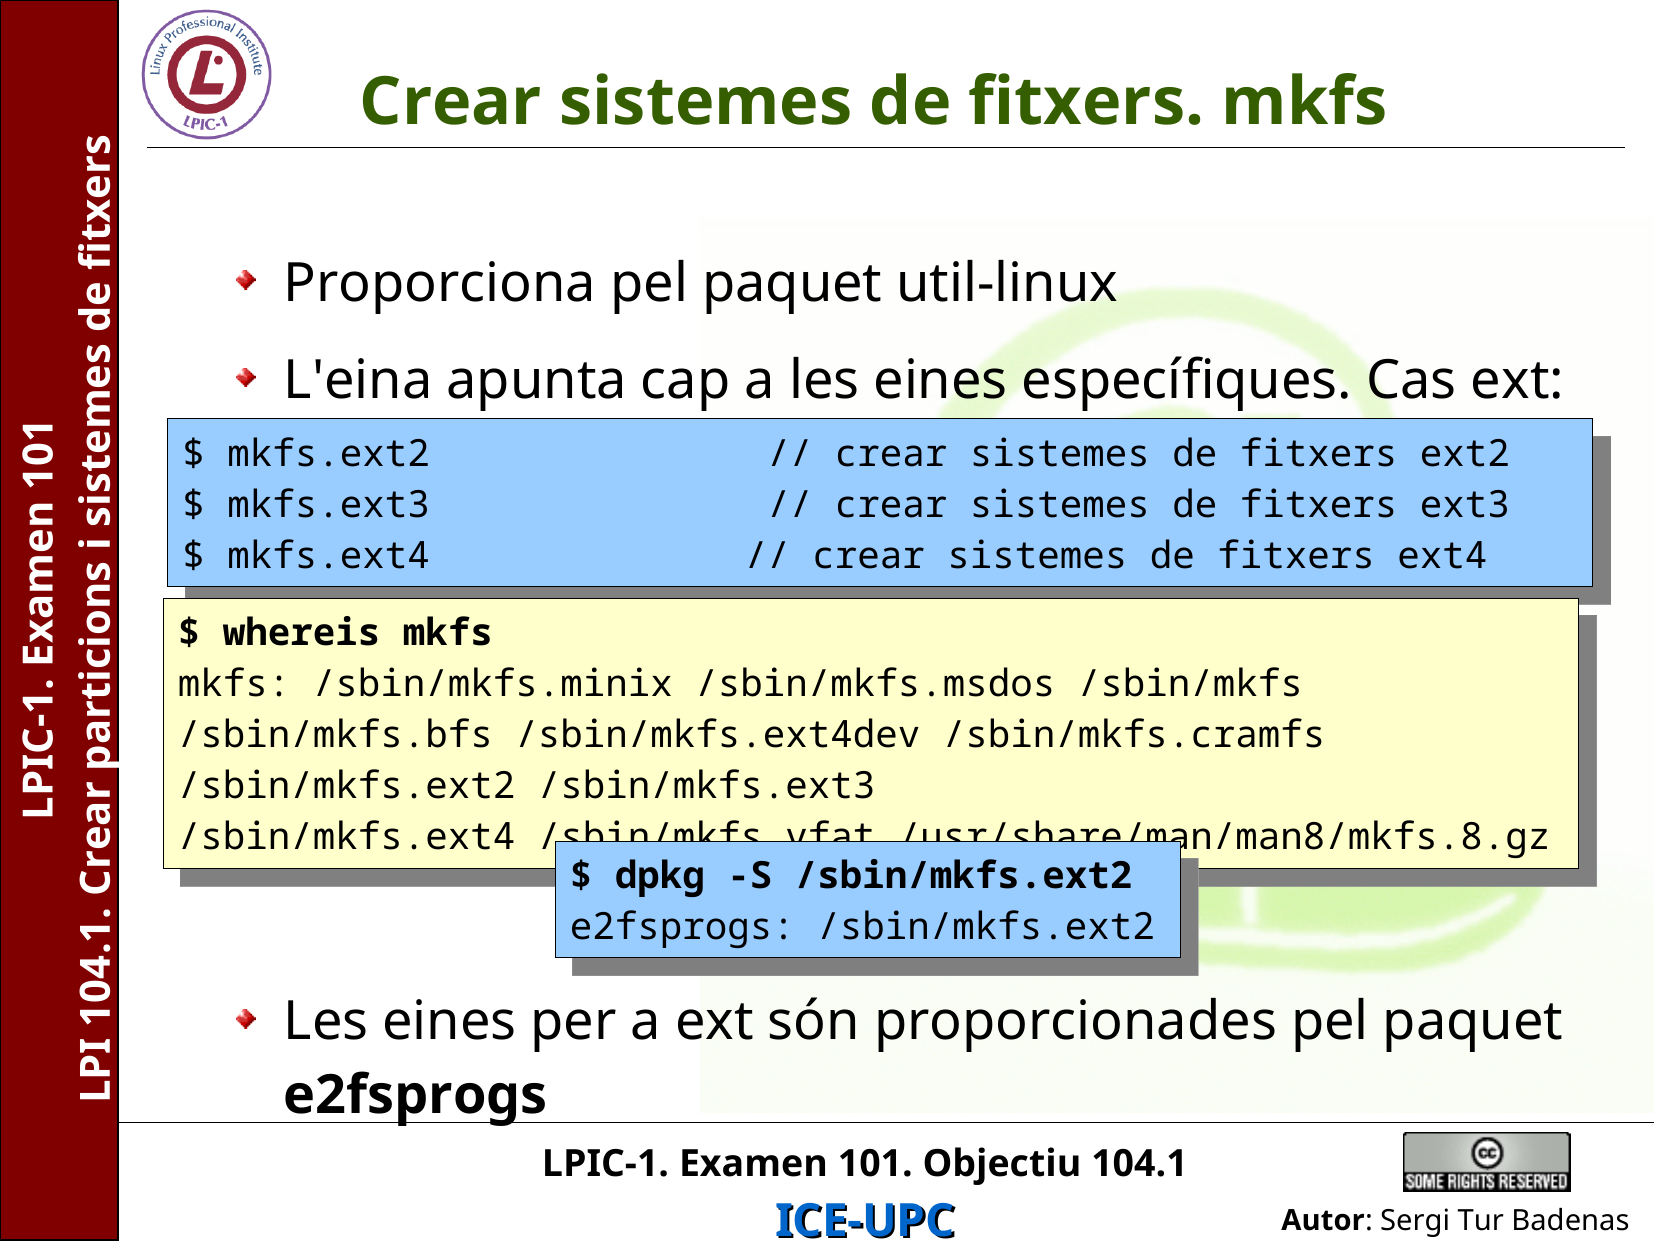

# Crear sistemes de fitxers. mkfs
Proporciona pel paquet util-linux
L'eina apunta cap a les eines específiques. Cas ext:
Les eines per a ext són proporcionades pel paquet e2fsprogs
$ mkfs.ext2 // crear sistemes de fitxers ext2
$ mkfs.ext3 // crear sistemes de fitxers ext3
$ mkfs.ext4 // crear sistemes de fitxers ext4
$ whereis mkfs
mkfs: /sbin/mkfs.minix /sbin/mkfs.msdos /sbin/mkfs /sbin/mkfs.bfs /sbin/mkfs.ext4dev /sbin/mkfs.cramfs /sbin/mkfs.ext2 /sbin/mkfs.ext3
/sbin/mkfs.ext4 /sbin/mkfs.vfat /usr/share/man/man8/mkfs.8.gz
$ dpkg -S /sbin/mkfs.ext2
e2fsprogs: /sbin/mkfs.ext2